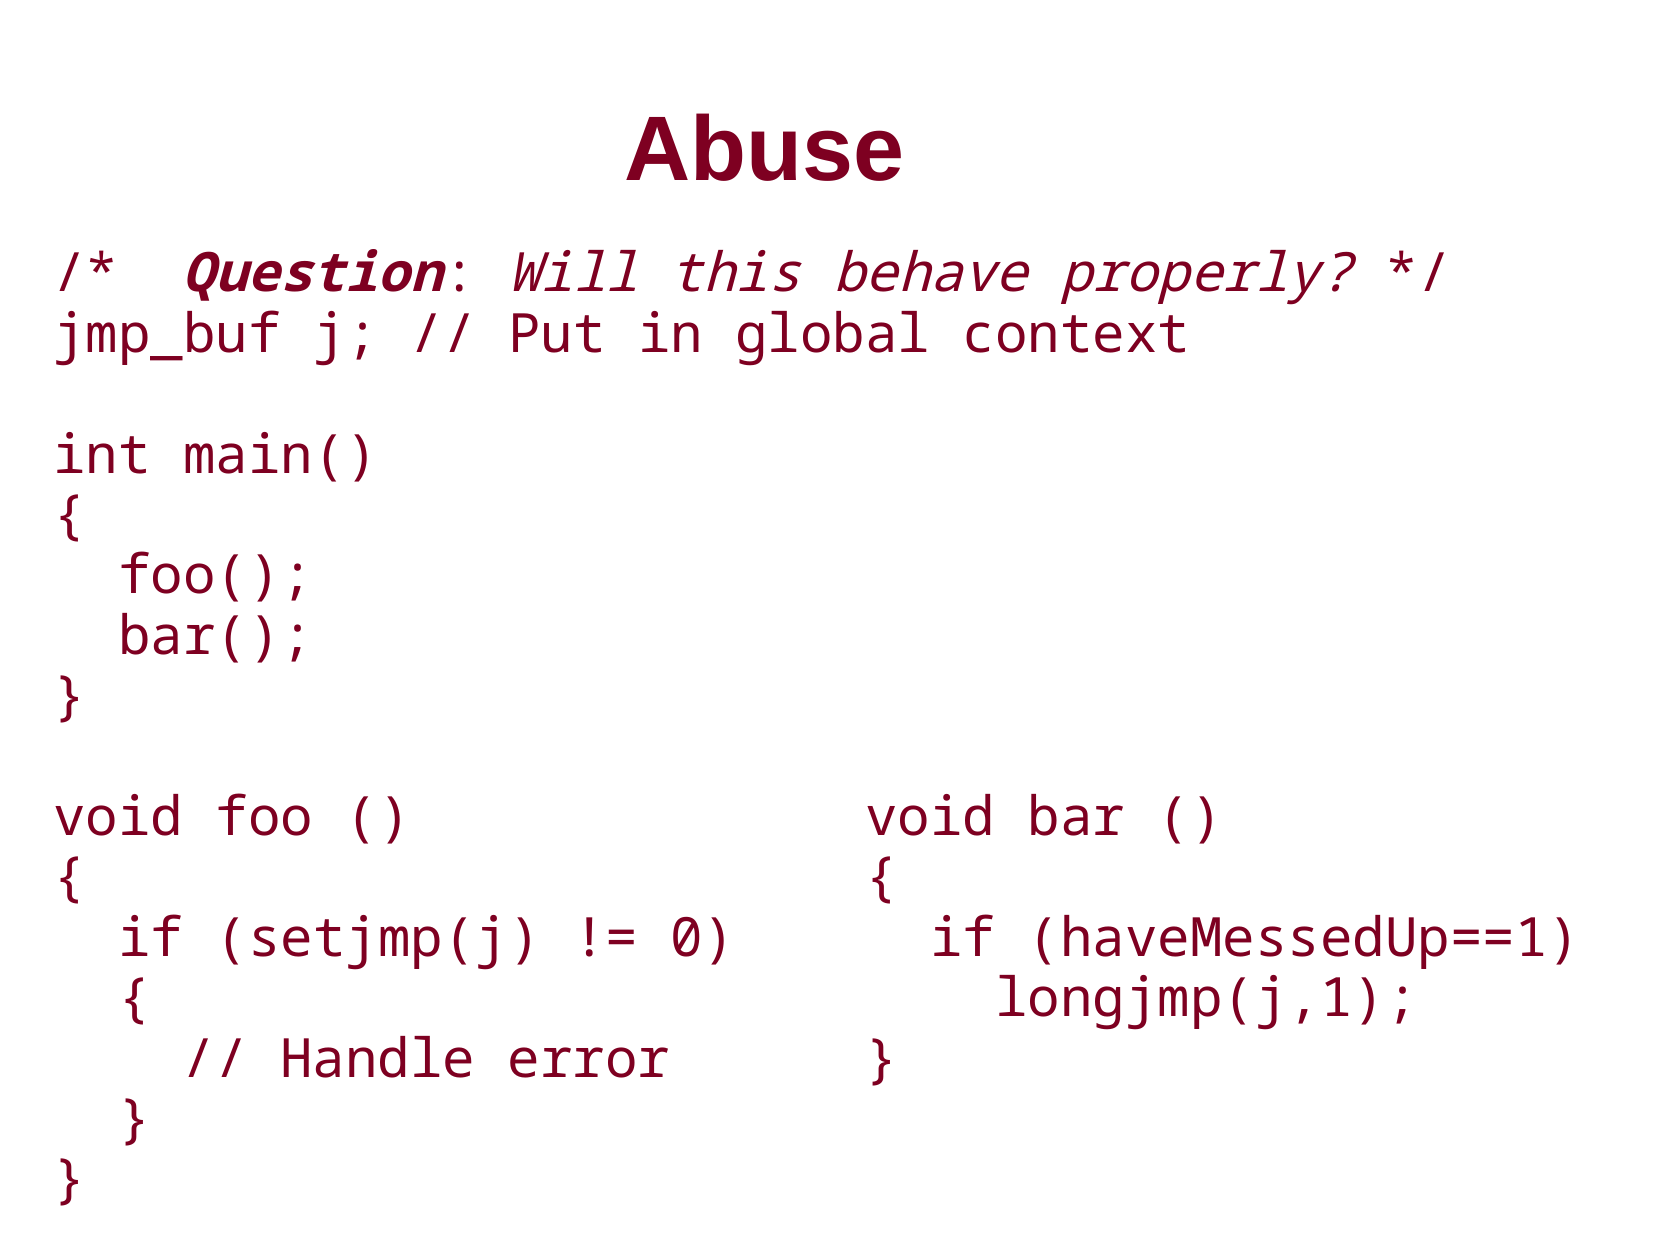

# Abuse
/* Question: Will this behave properly? */
jmp_buf j; // Put in global context
int main()
{
 foo();
 bar();
}
void foo () void bar ()
{ {
 if (setjmp(j) != 0) if (haveMessedUp==1)
 { longjmp(j,1);
 // Handle error }
 }
}